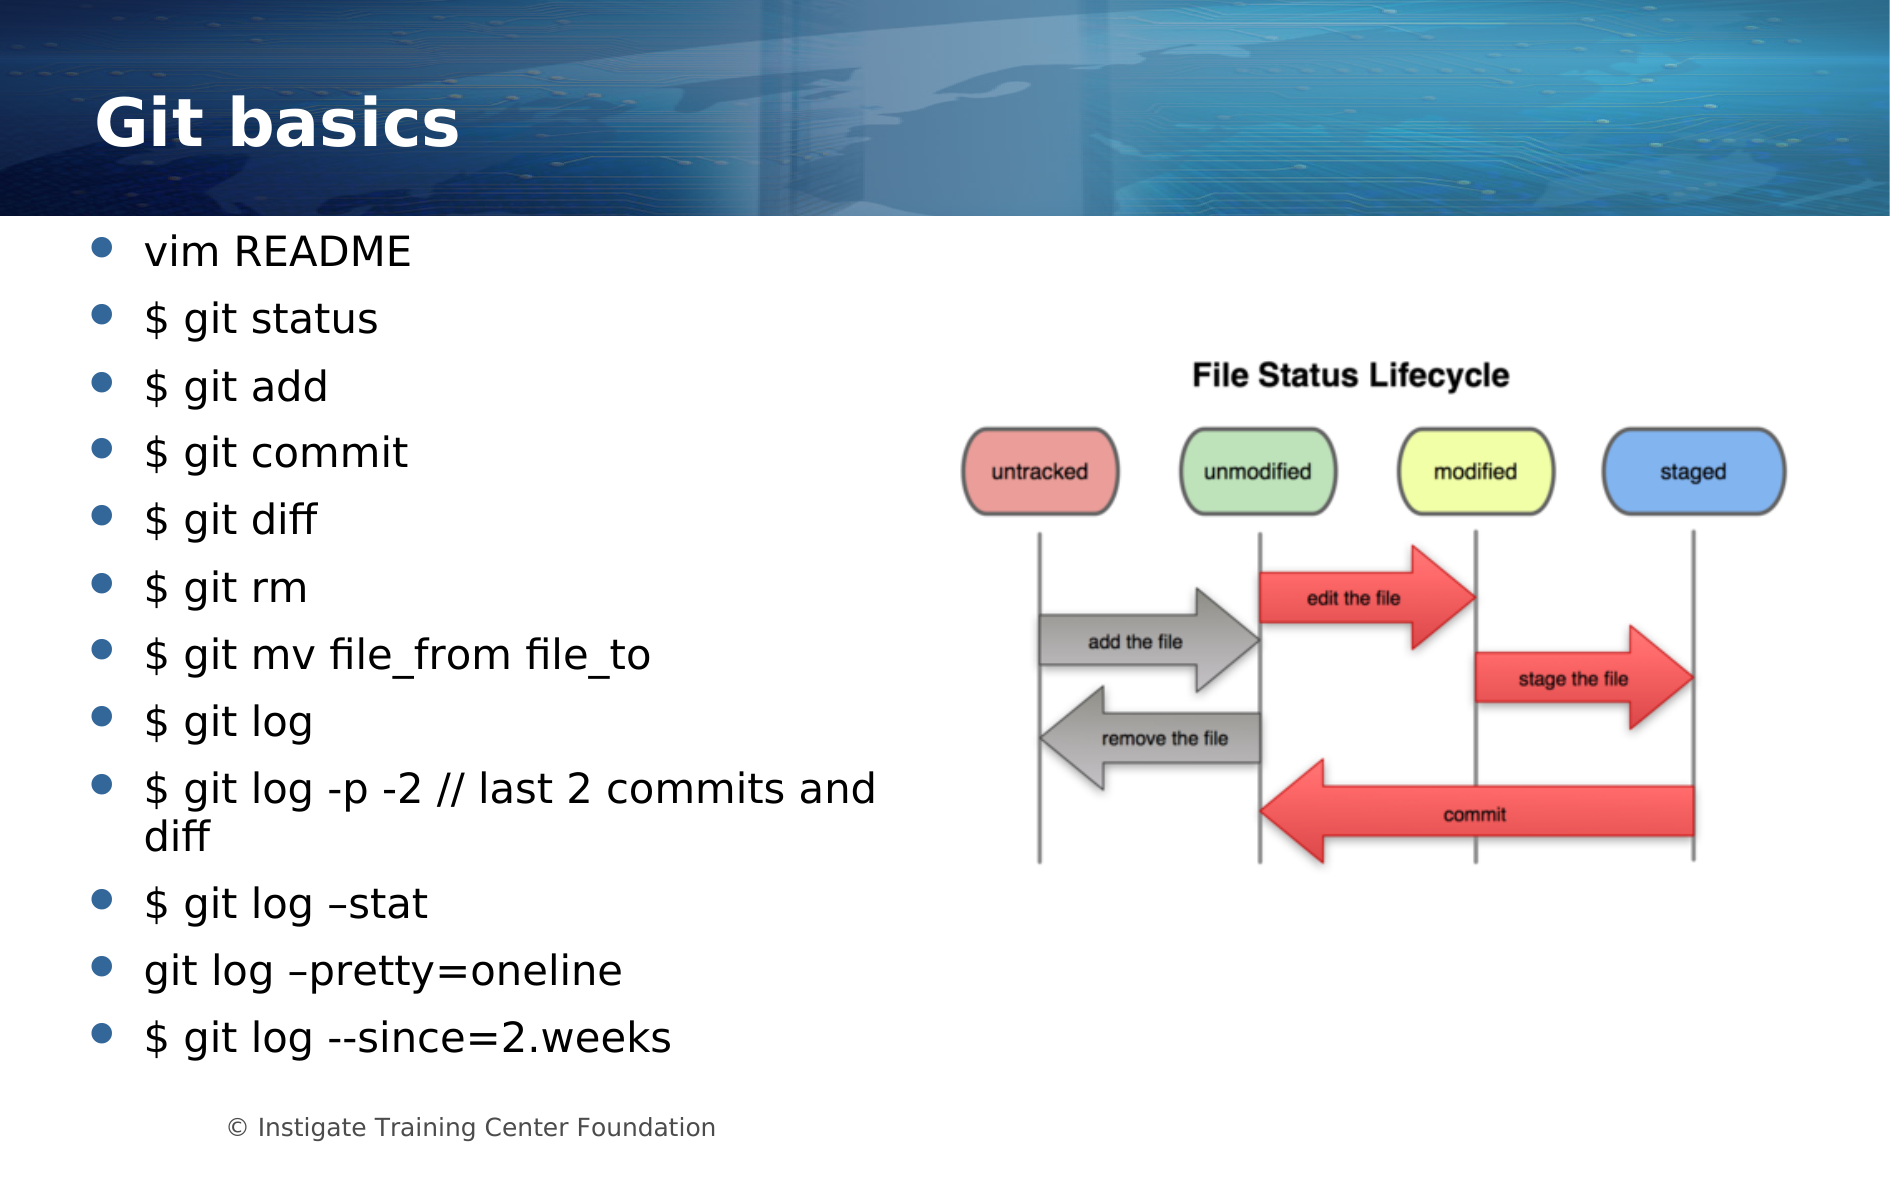

# Git basics
vim README
$ git status
$ git add
$ git commit
$ git diff
$ git rm
$ git mv file_from file_to
$ git log
$ git log -p -2 // last 2 commits and diff
$ git log –stat
git log –pretty=oneline
$ git log --since=2.weeks